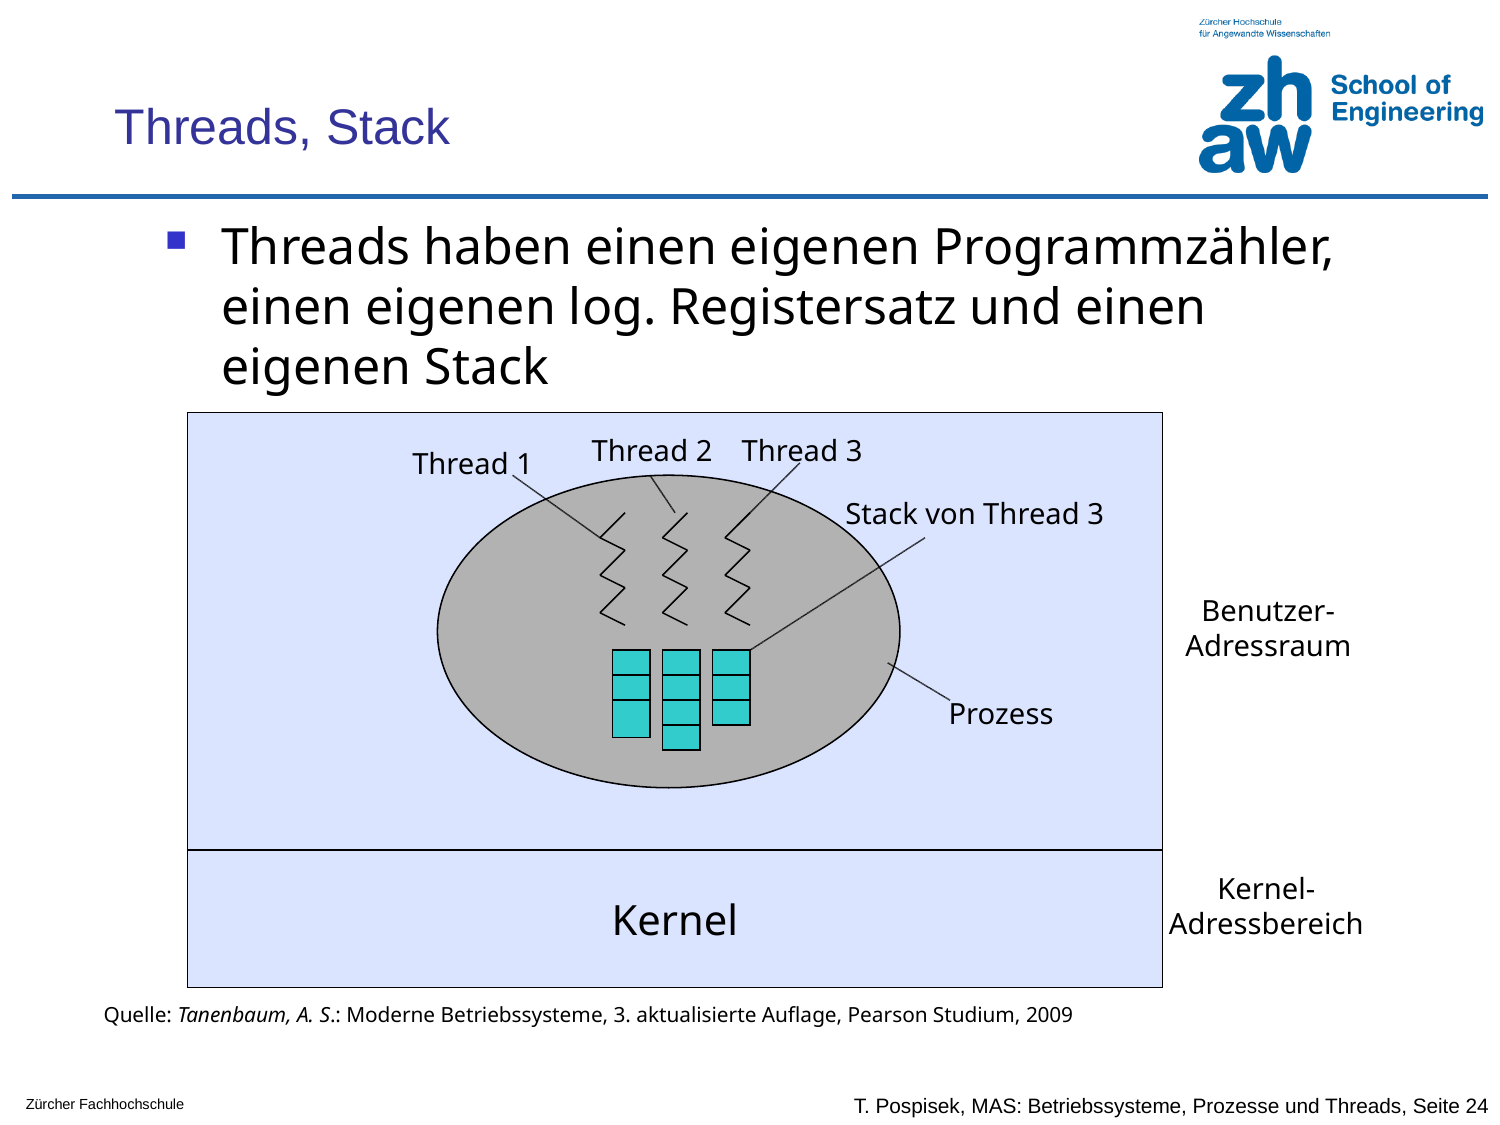

# Threads, Stack
Threads haben einen eigenen Programmzähler, einen eigenen log. Registersatz und einen eigenen Stack
Thread 2
Thread 3
Thread 1
Stack von Thread 3
Benutzer-
Adressraum
Prozess
Kernel
Kernel-
Adressbereich
Quelle: Tanenbaum, A. S.: Moderne Betriebssysteme, 3. aktualisierte Auflage, Pearson Studium, 2009